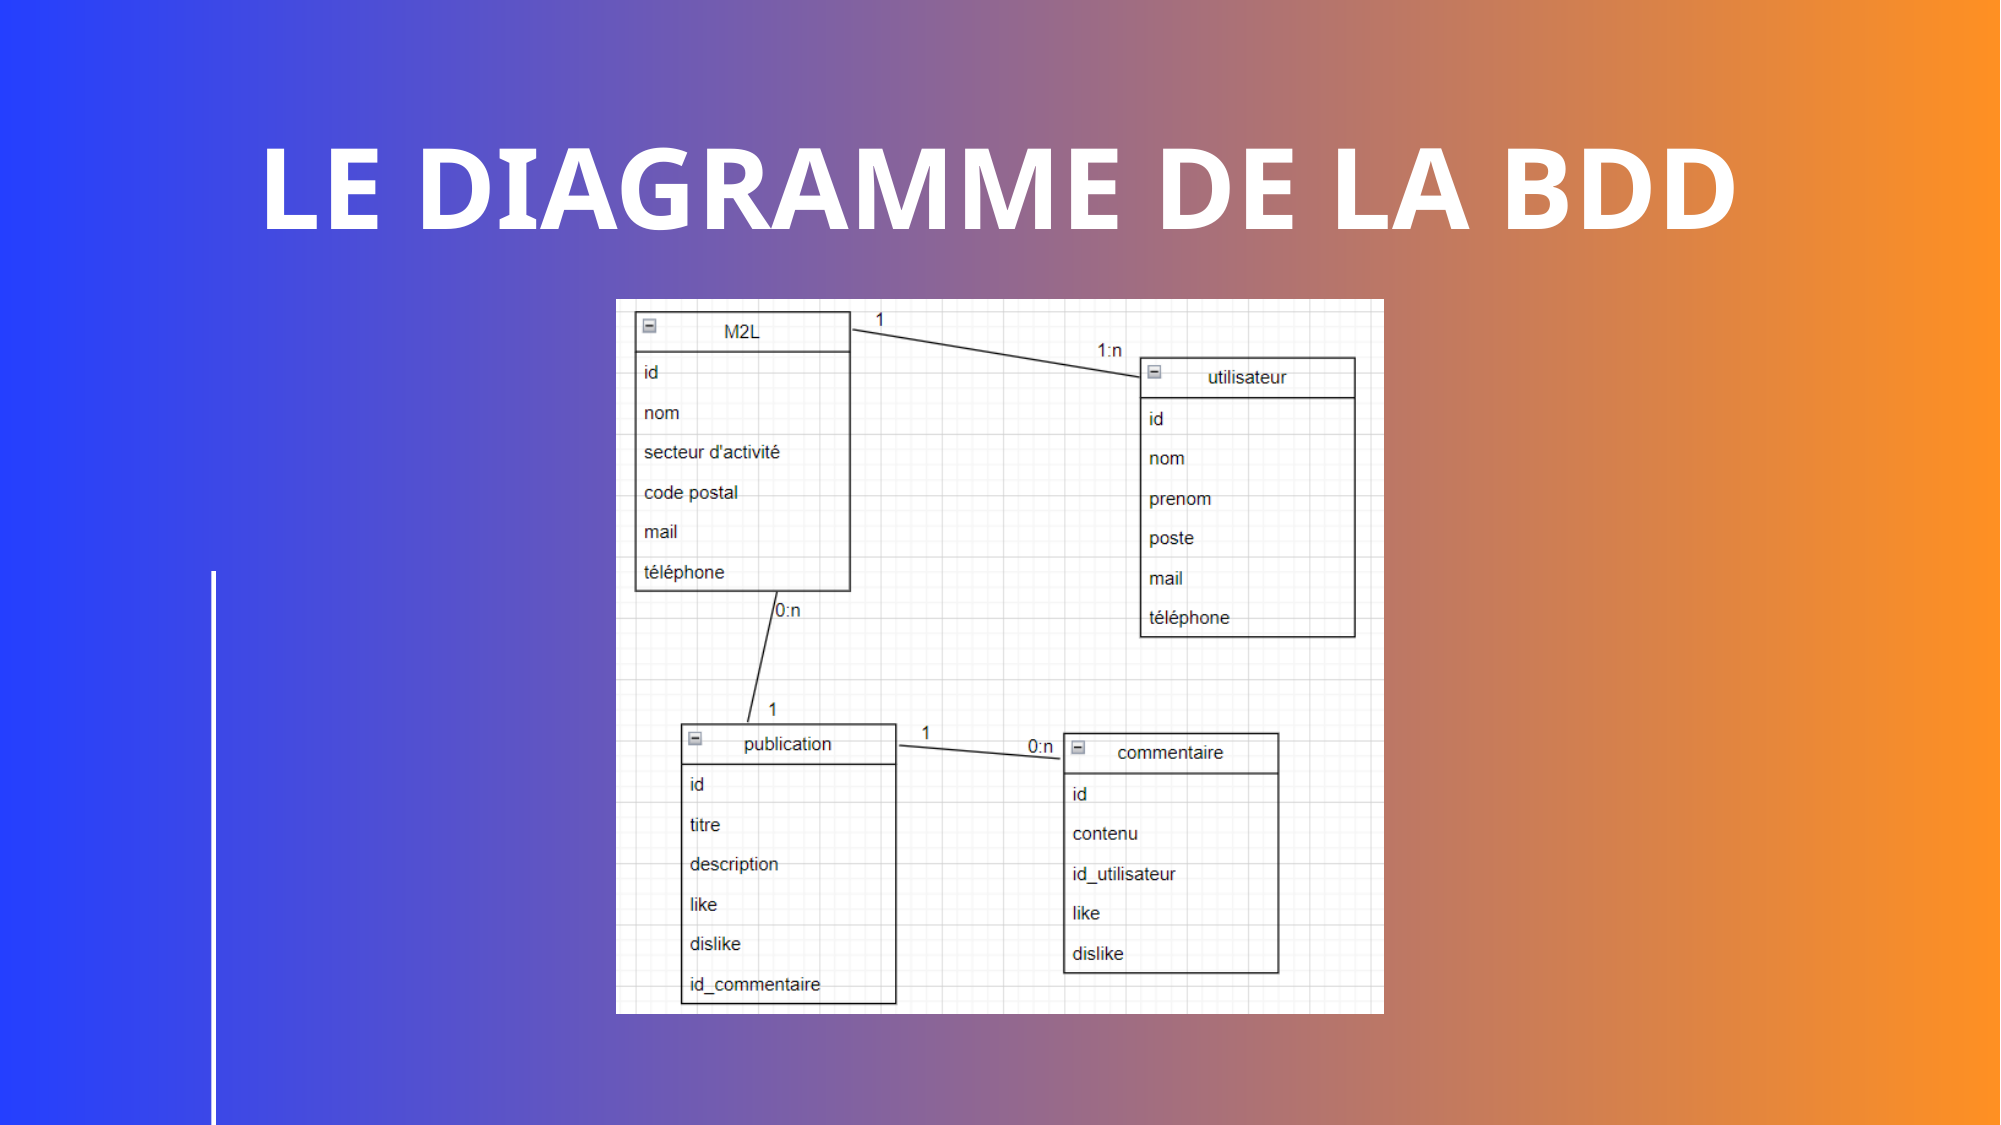

# Le diagramme de la bdd
*